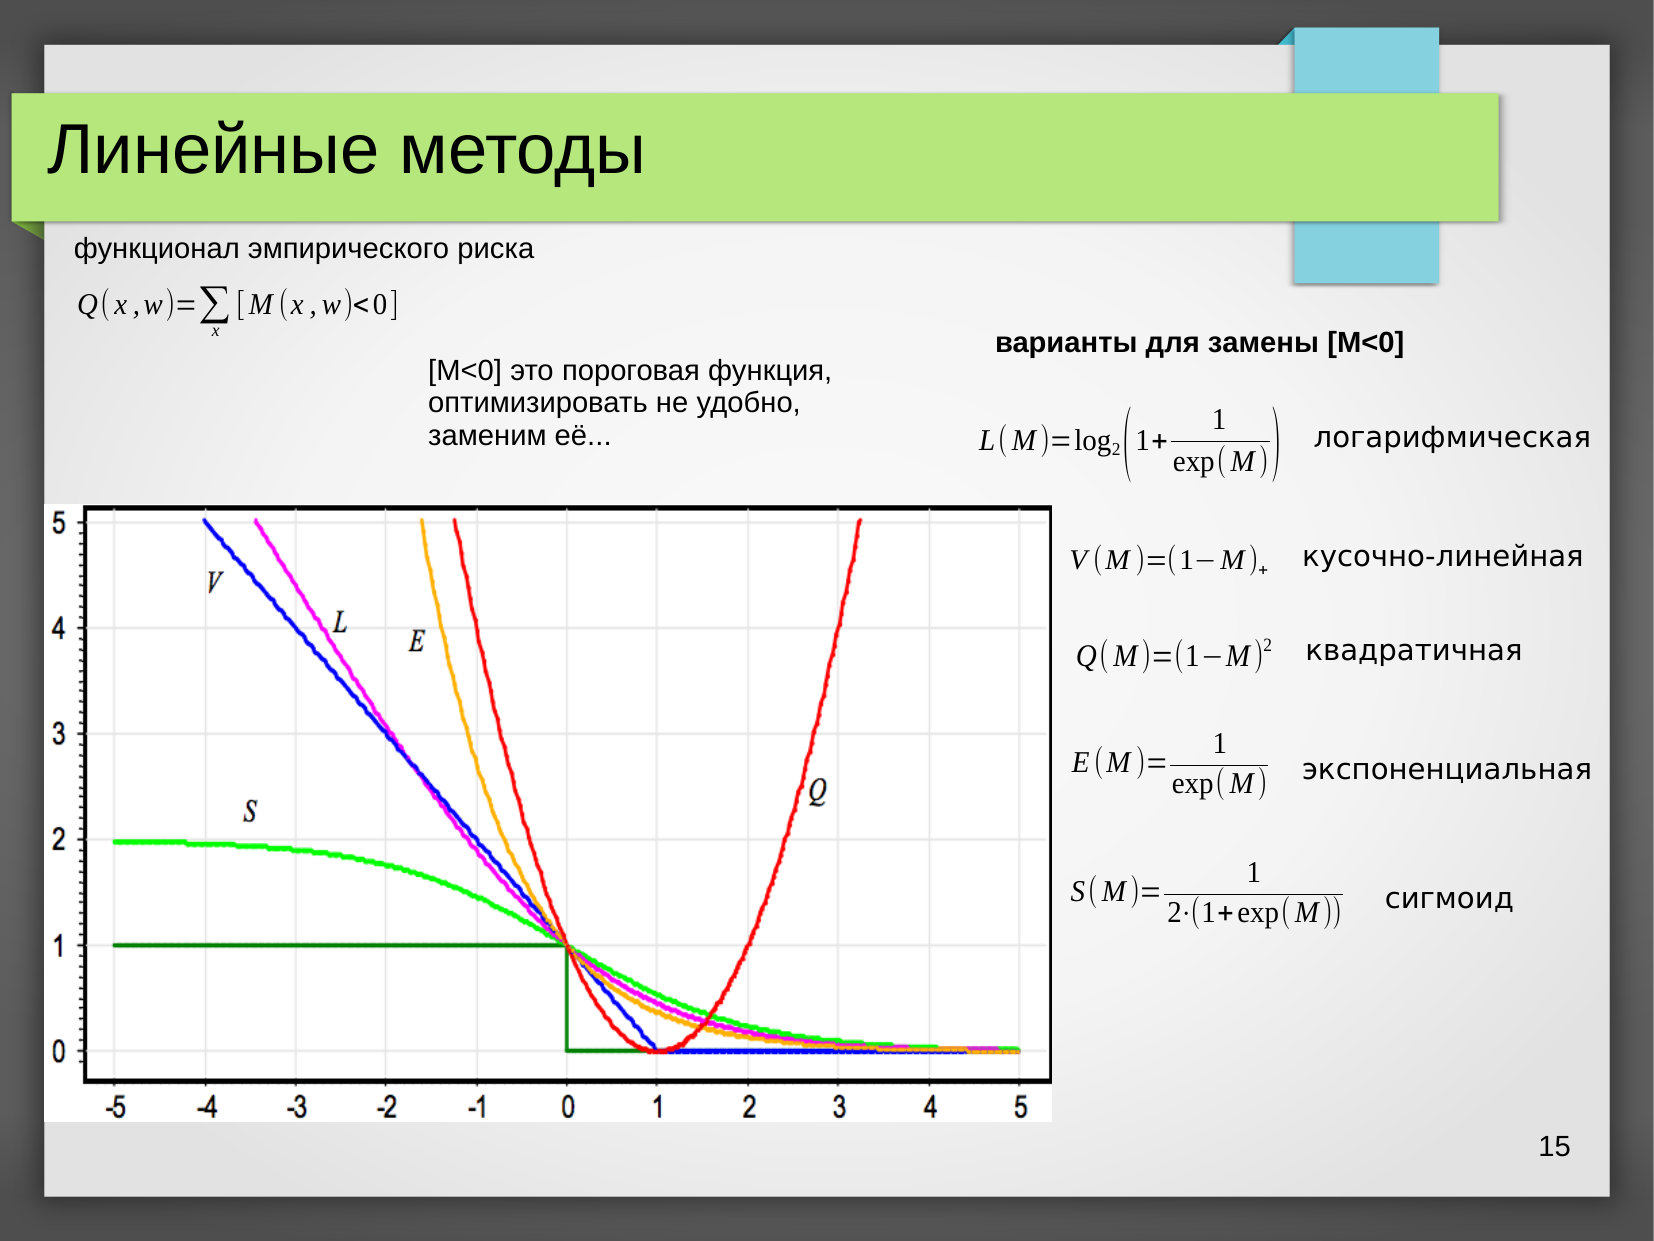

# Линейные методы
функционал эмпирического риска
варианты для замены [M<0]
[M<0] это пороговая функция,
оптимизировать не удобно,
заменим её...
логарифмическая
кусочно-линейная
квадратичная
экспоненциальная
сигмоид
15